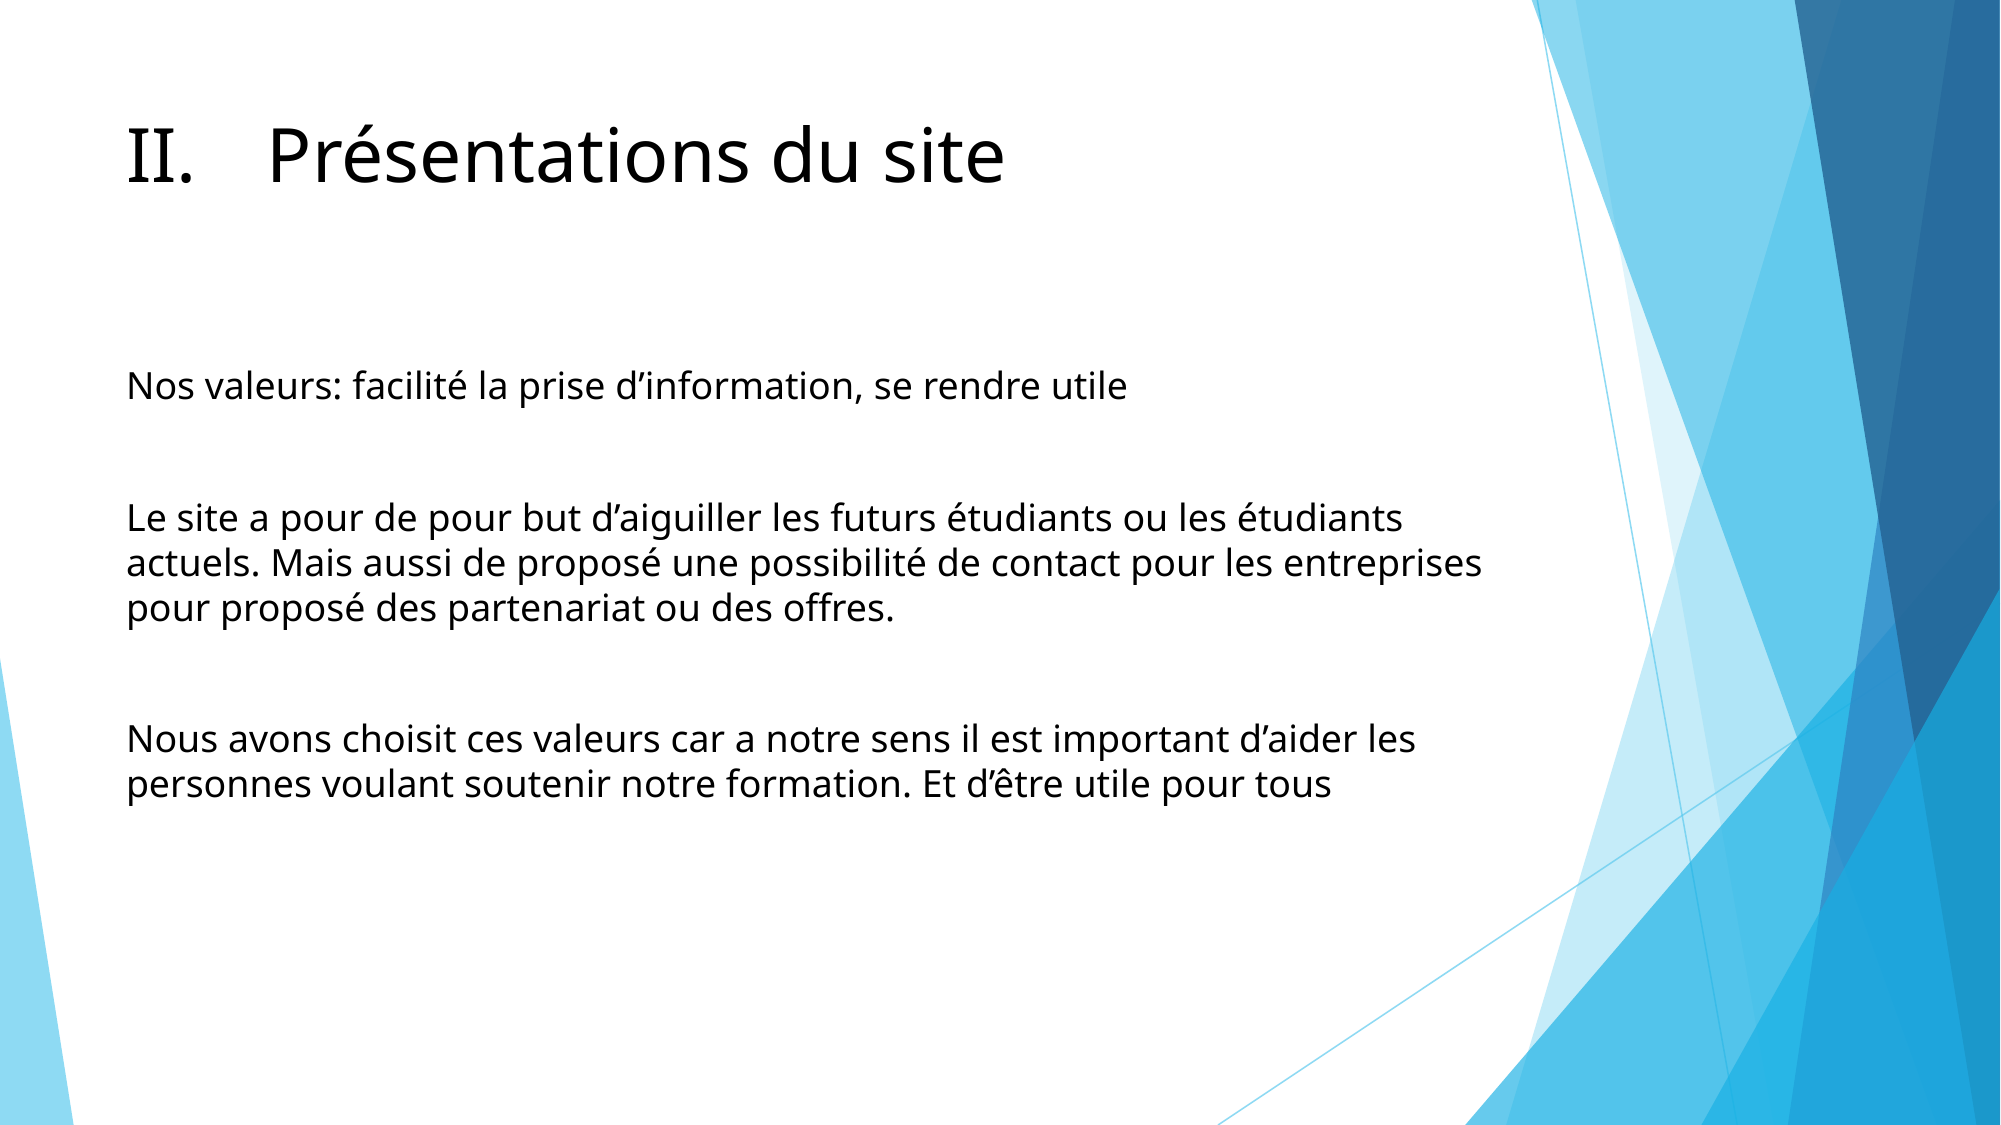

# Présentations du site
Nos valeurs: facilité la prise d’information, se rendre utile
Le site a pour de pour but d’aiguiller les futurs étudiants ou les étudiants actuels. Mais aussi de proposé une possibilité de contact pour les entreprises pour proposé des partenariat ou des offres.
Nous avons choisit ces valeurs car a notre sens il est important d’aider les personnes voulant soutenir notre formation. Et d’être utile pour tous